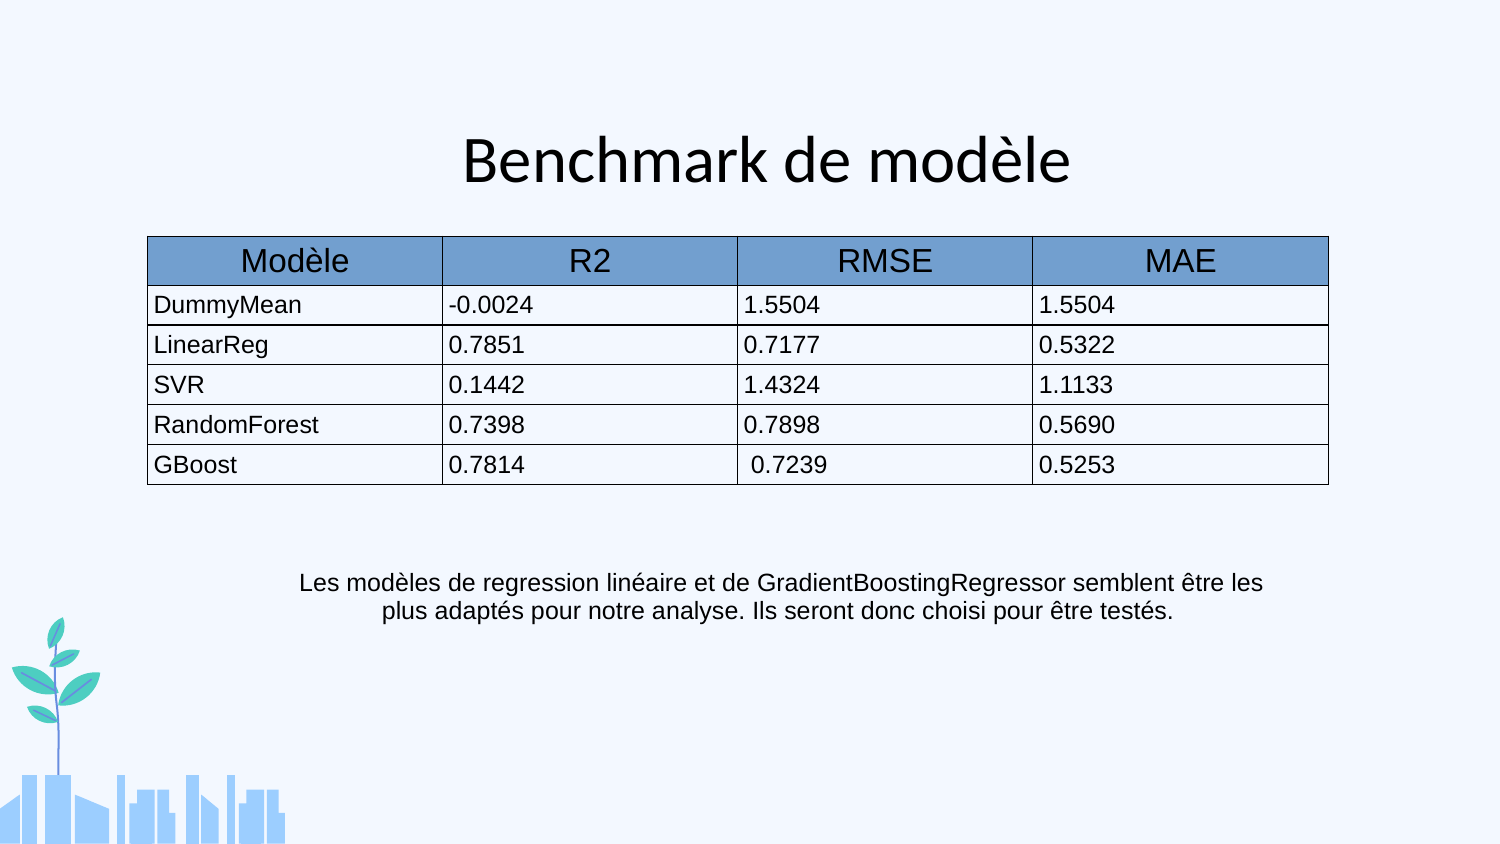

# Benchmark de modèle
| Modèle | R2 | RMSE | MAE |
| --- | --- | --- | --- |
| DummyMean | -0.0024 | 1.5504 | 1.5504 |
| LinearReg | 0.7851 | 0.7177 | 0.5322 |
| SVR | 0.1442 | 1.4324 | 1.1133 |
| RandomForest | 0.7398 | 0.7898 | 0.5690 |
| GBoost | 0.7814 | 0.7239 | 0.5253 |
Les modèles de regression linéaire et de GradientBoostingRegressor semblent être les plus adaptés pour notre analyse. Ils seront donc choisi pour être testés.